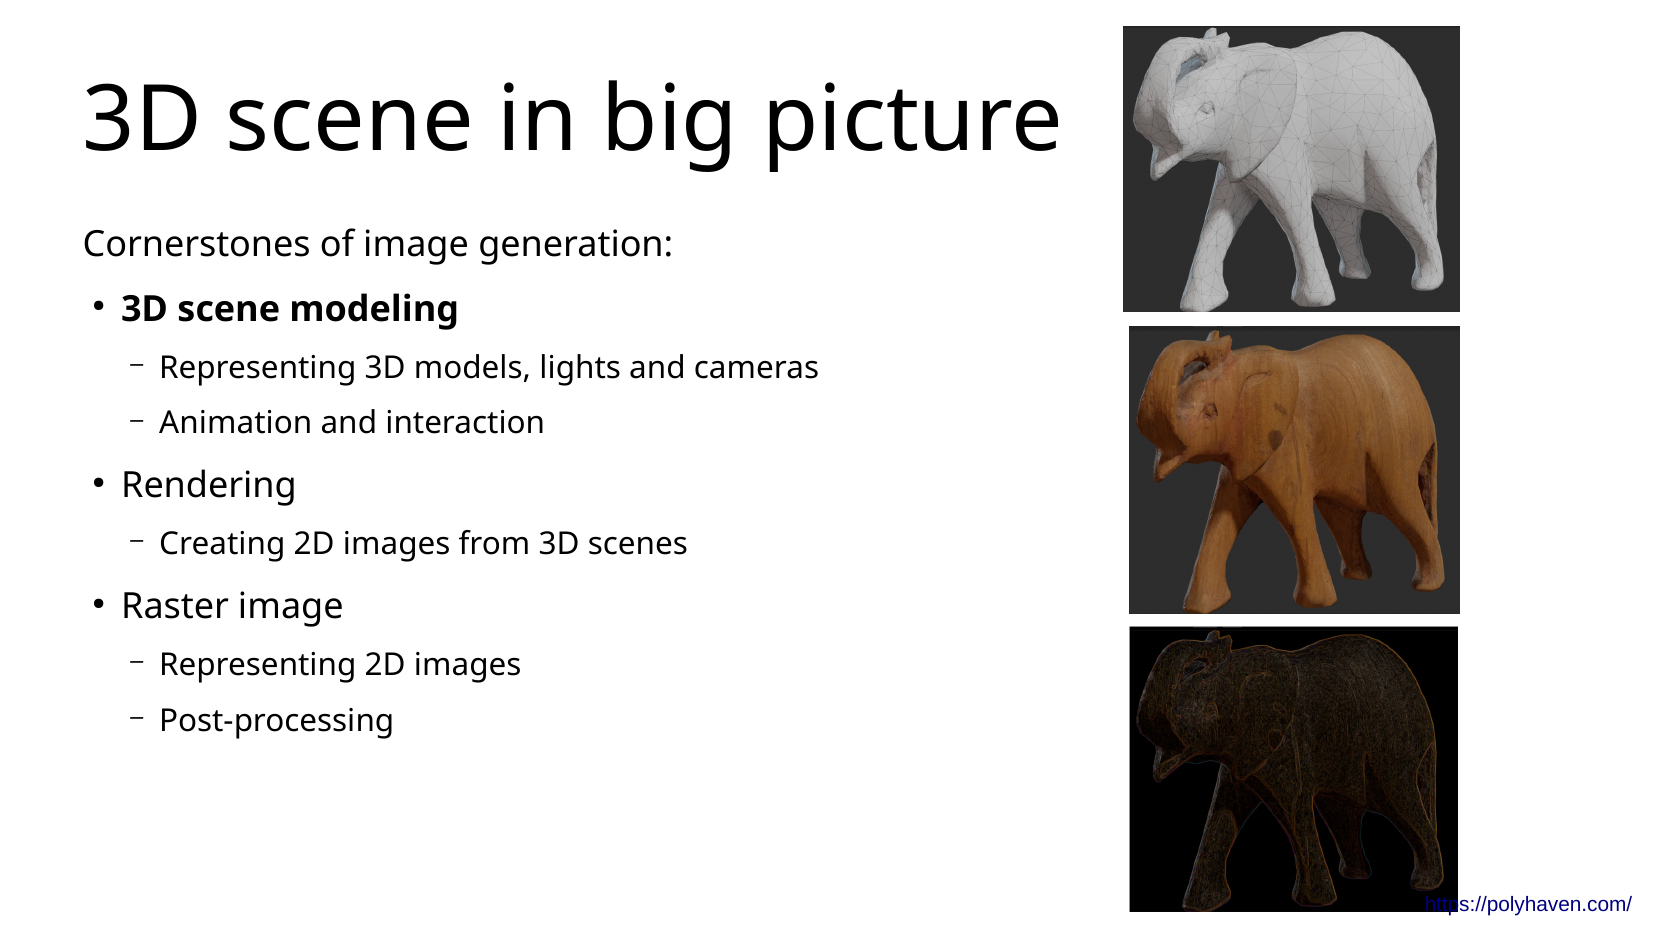

# 3D scene in big picture
Cornerstones of image generation:
3D scene modeling
Representing 3D models, lights and cameras
Animation and interaction
Rendering
Creating 2D images from 3D scenes
Raster image
Representing 2D images
Post-processing
https://polyhaven.com/